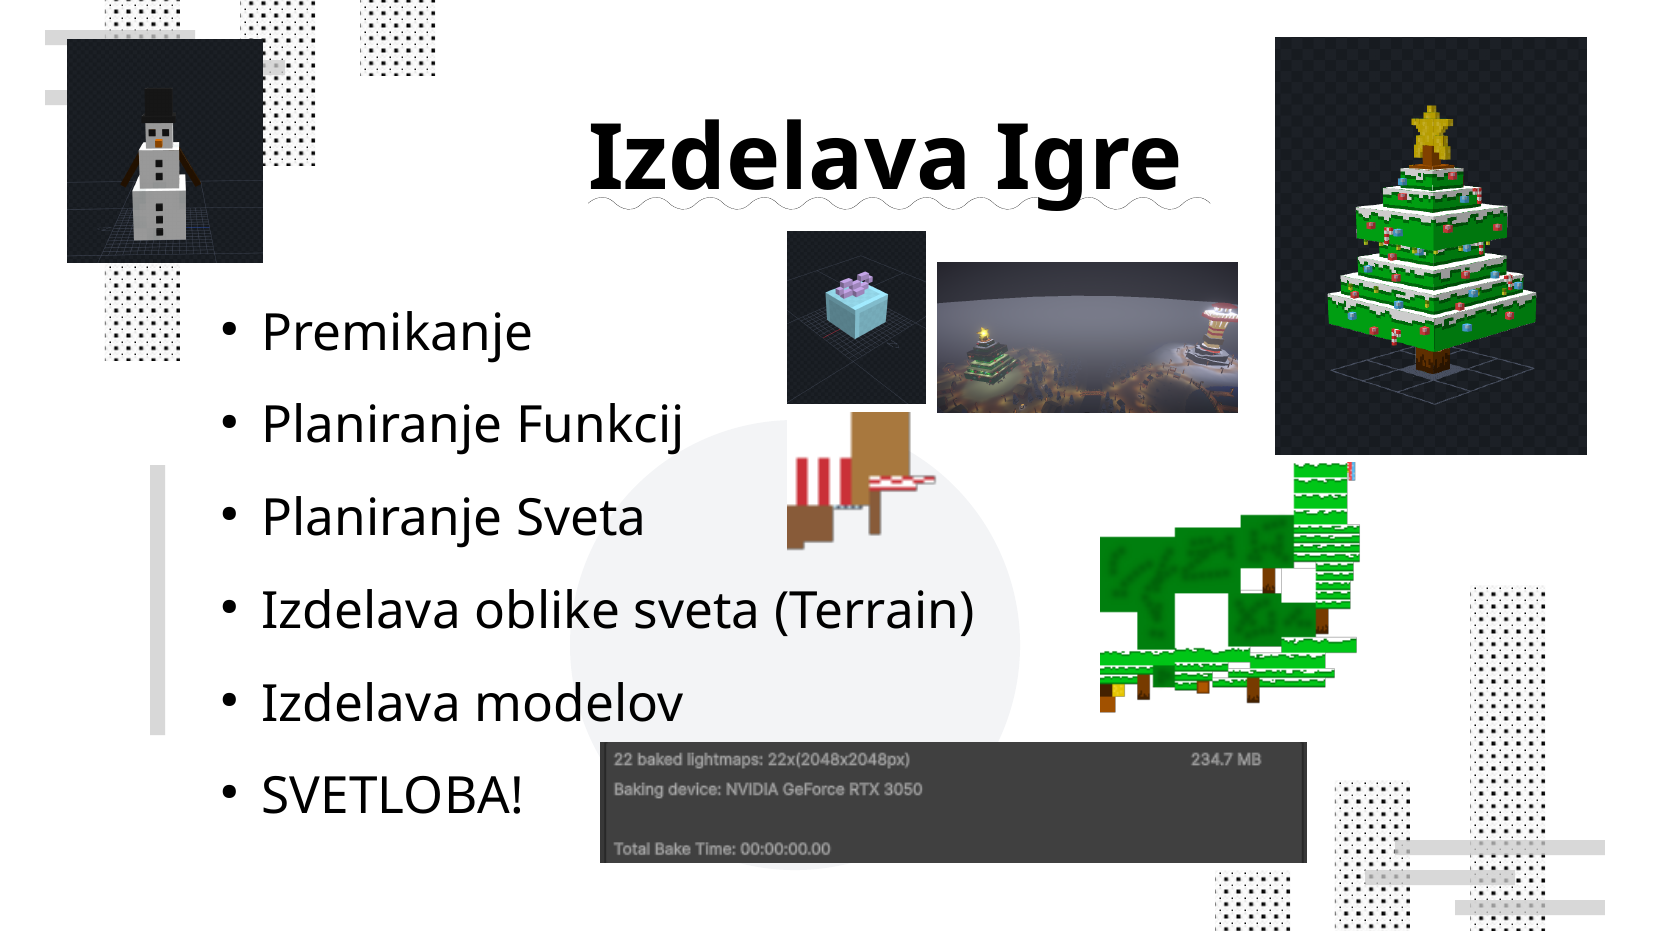

# Izdelava Igre
Premikanje
Planiranje Funkcij
Planiranje Sveta
Izdelava oblike sveta (Terrain)
Izdelava modelov
SVETLOBA!